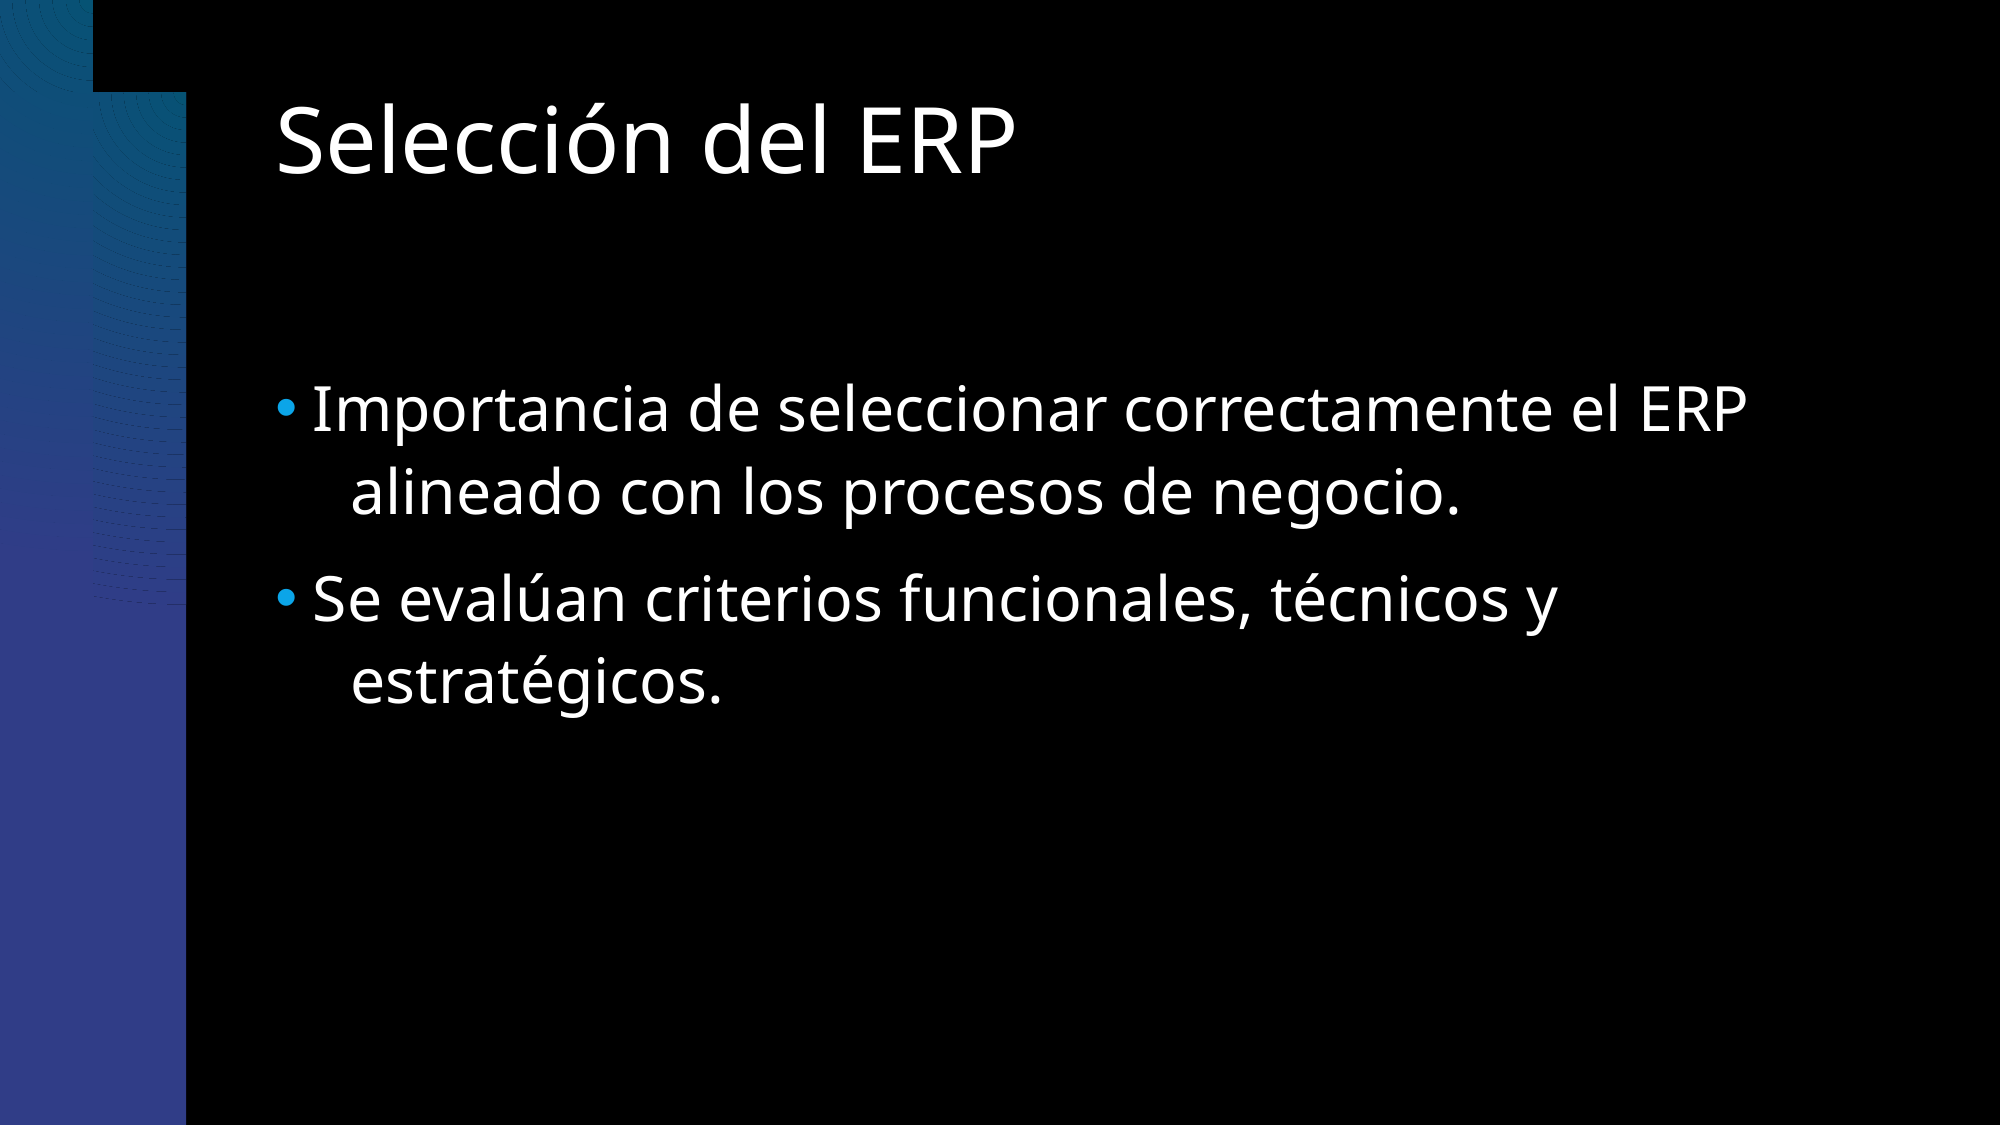

# Selección del ERP
Importancia de seleccionar correctamente el ERP alineado con los procesos de negocio.
Se evalúan criterios funcionales, técnicos y estratégicos.